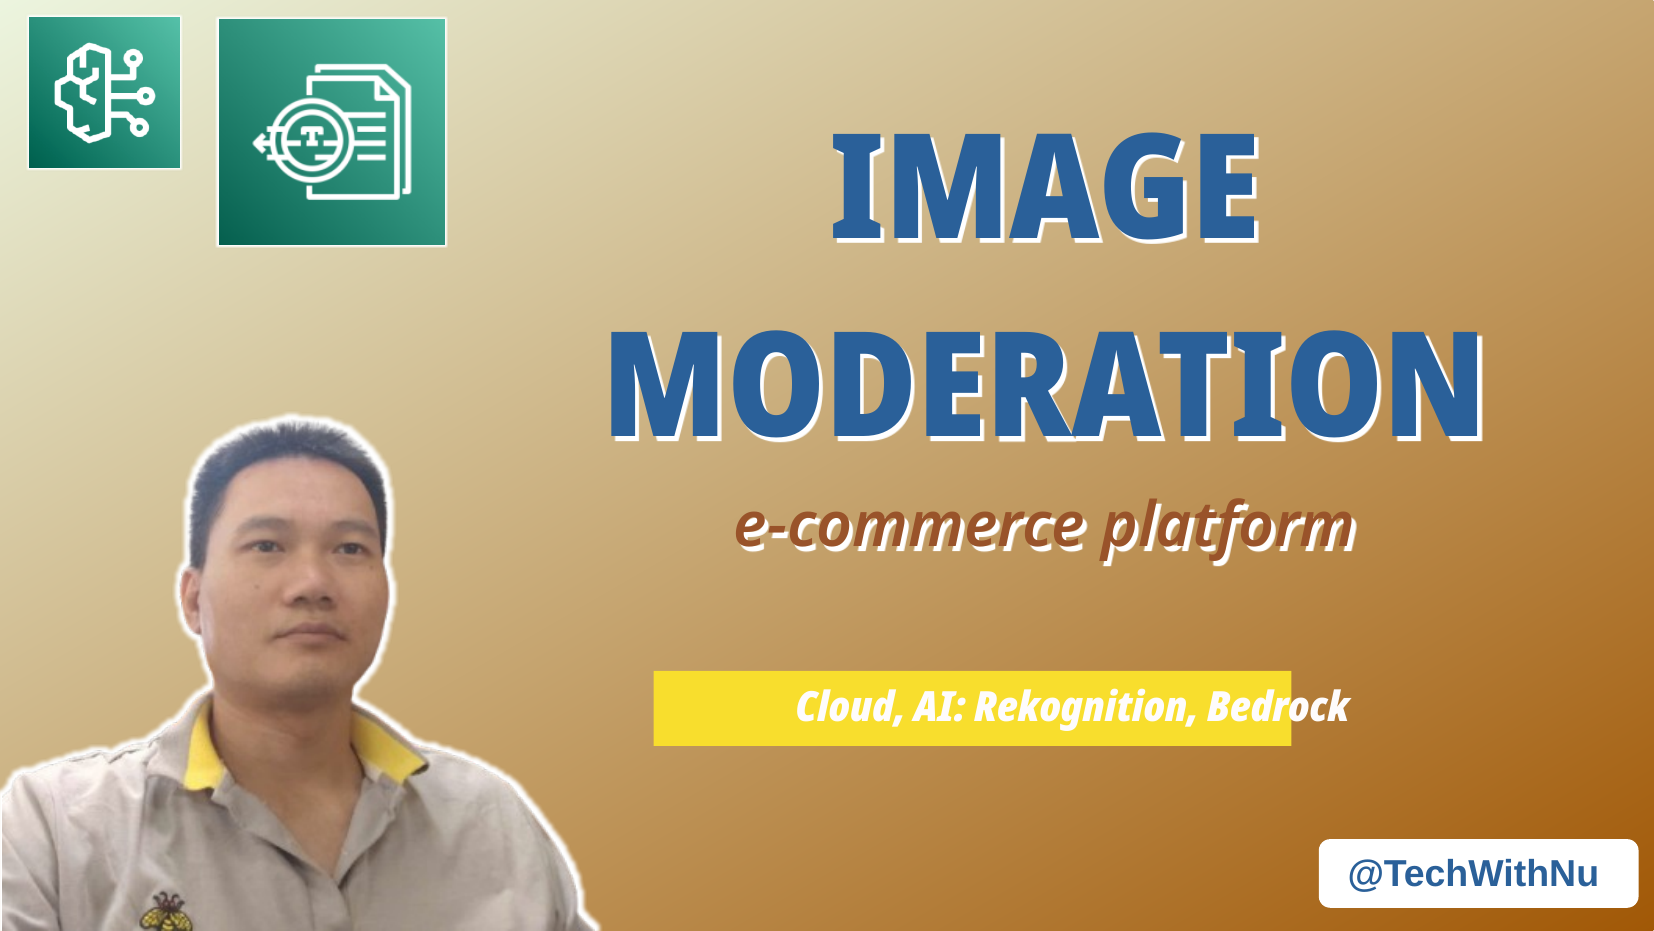

IMAGE MODERATION
e-commerce platform
Cloud, AI: Rekognition, Bedrock
@TechWithNu